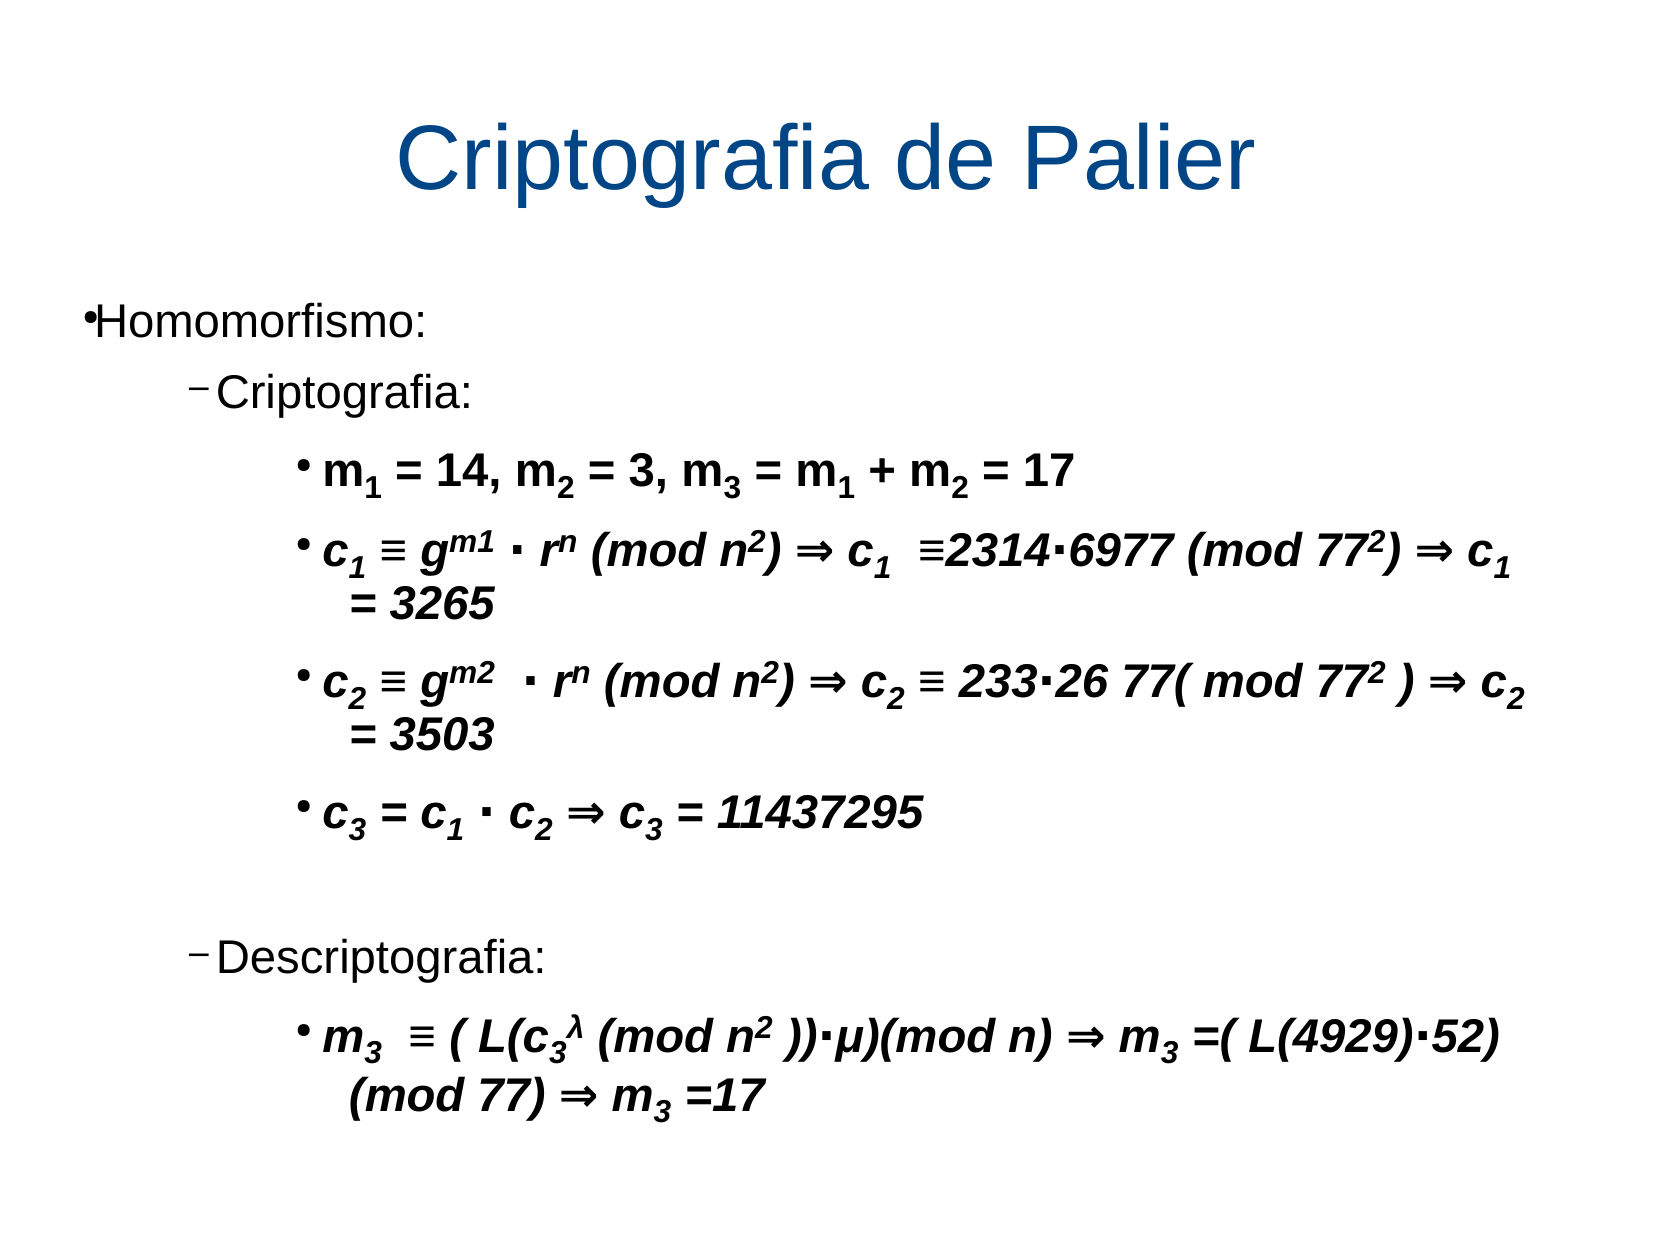

# Criptografia de Palier
Homomorfismo:
Criptografia:
m1 = 14, m2 = 3, m3 = m1 + m2 = 17
c1 ≡ gm1 ⋅ rn (mod n2) ⇒ c1 ≡2314⋅6977 (mod 772) ⇒ c1 = 3265
c2 ≡ gm2 ⋅ rn (mod n2) ⇒ c2 ≡ 233⋅26 77( mod 772 ) ⇒ c2 = 3503
c3 = c1 ⋅ c2 ⇒ c3 = 11437295
Descriptografia:
m3 ≡ ( L(c3λ (mod n2 ))⋅μ)(mod n) ⇒ m3 =( L(4929)⋅52)(mod 77) ⇒ m3 =17